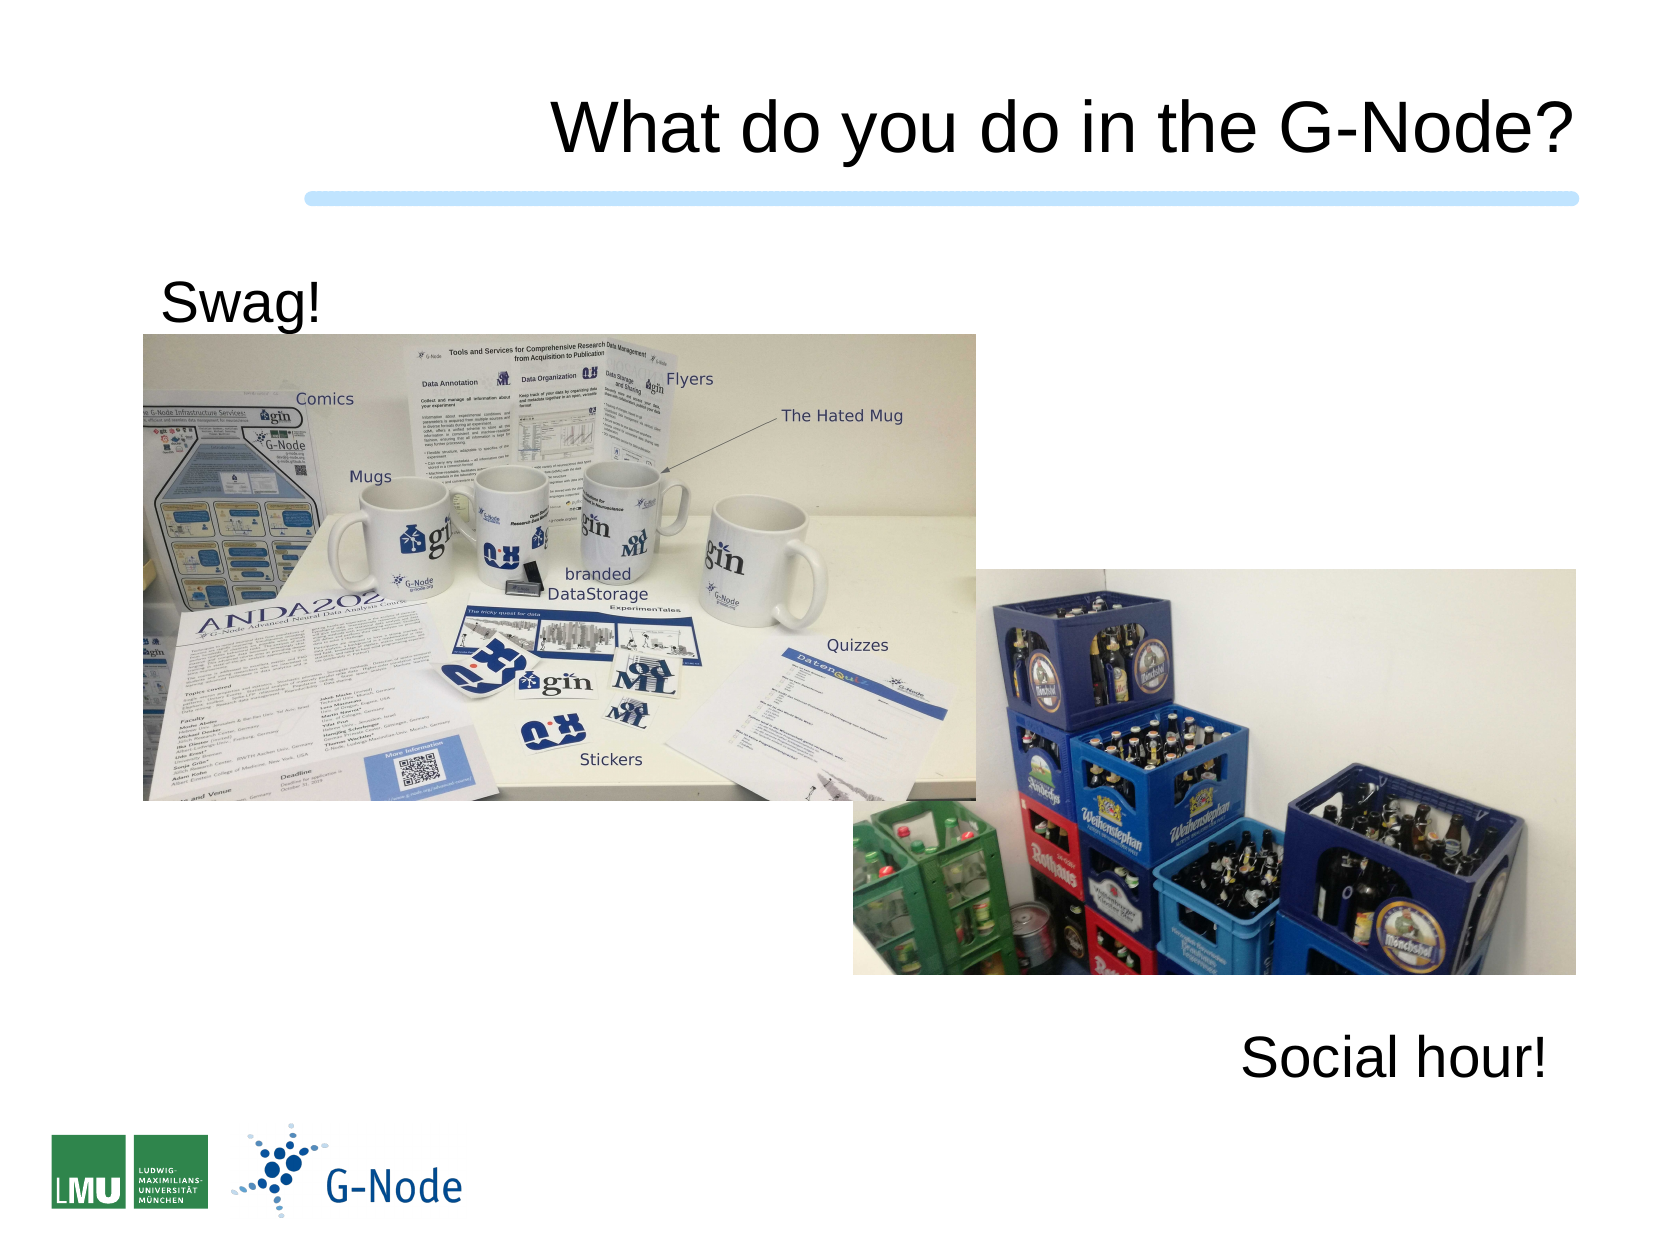

What do you do in the G-Node?
# Swag!
Social hour!